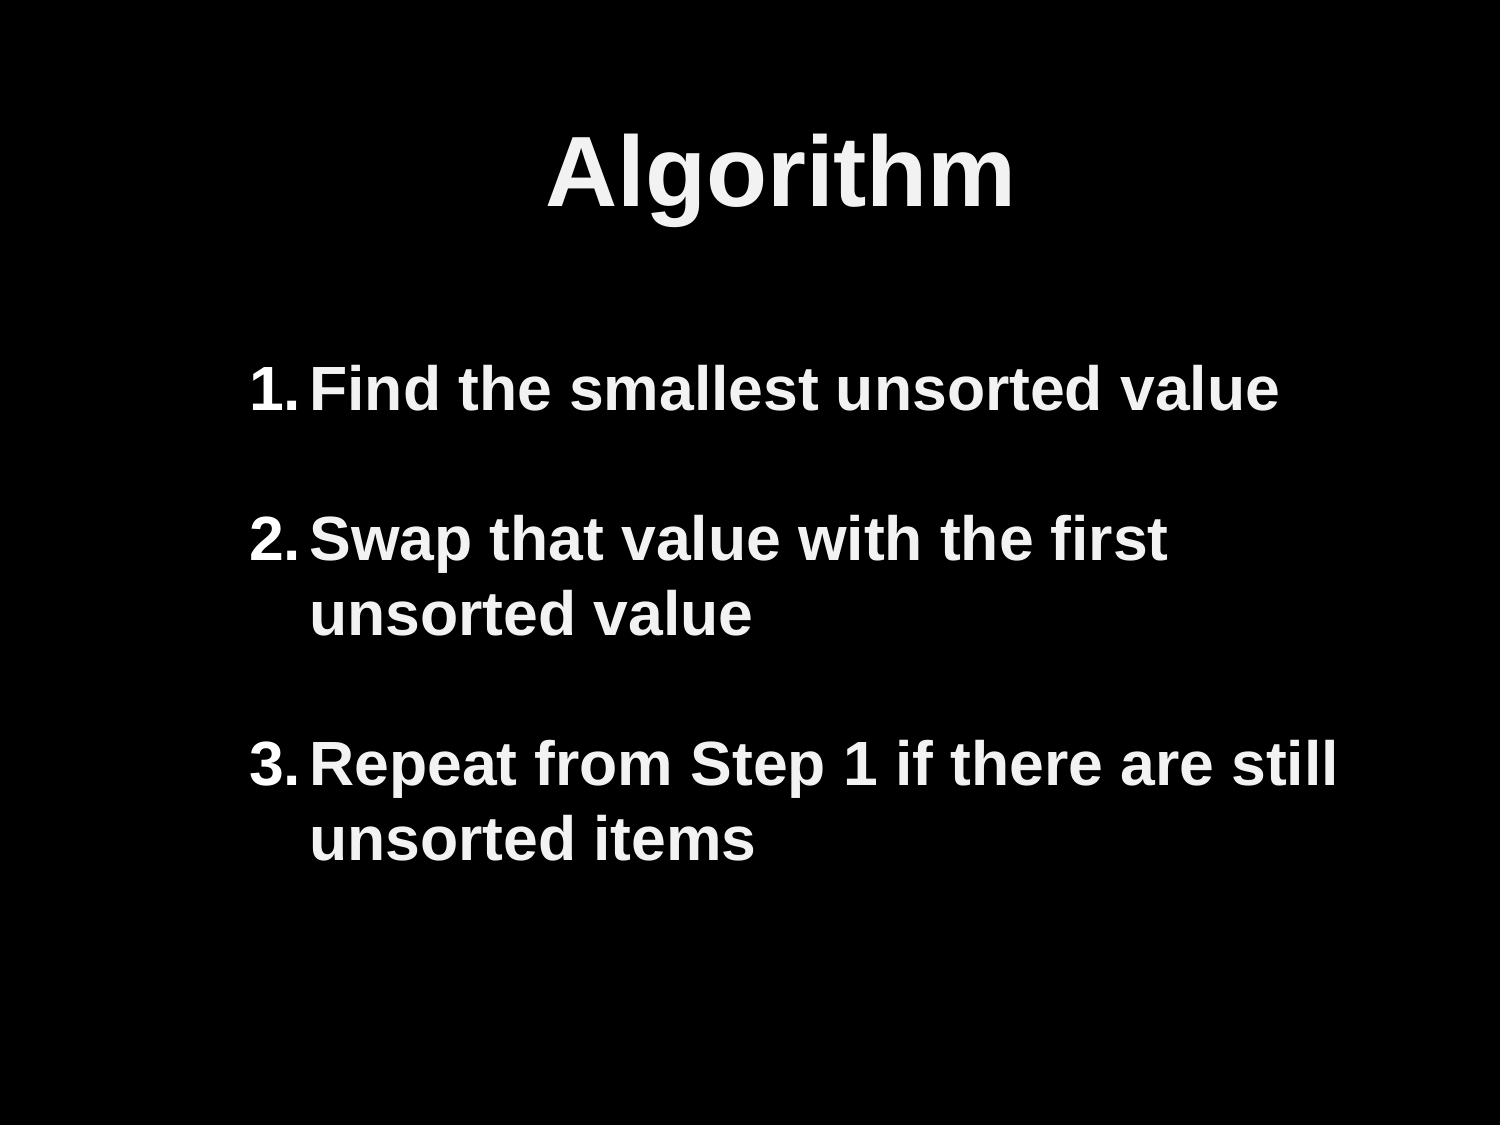

Algorithm
Find the smallest unsorted value
Swap that value with the first unsorted value
Repeat from Step 1 if there are still unsorted items